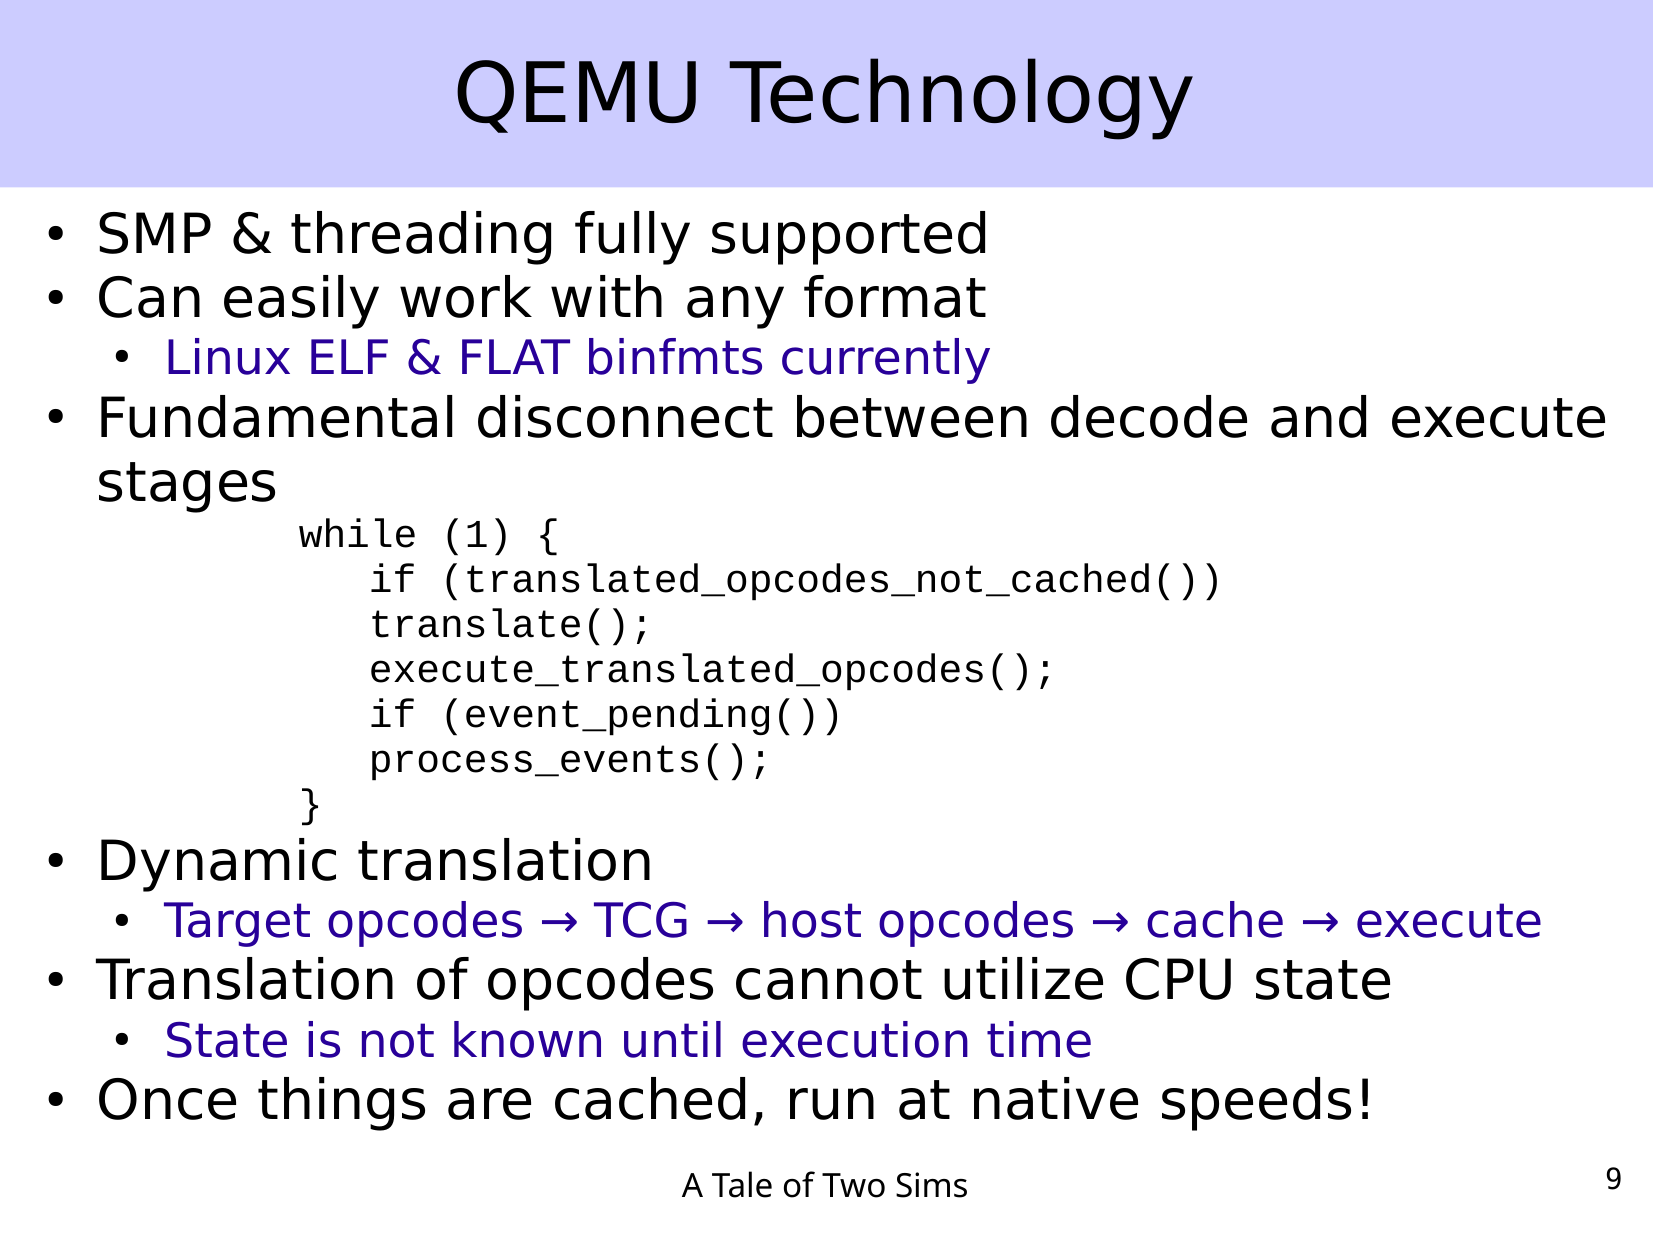

# QEMU Technology
SMP & threading fully supported
Can easily work with any format
Linux ELF & FLAT binfmts currently
Fundamental disconnect between decode and execute stages
while (1) {
	if (translated_opcodes_not_cached())
		translate();
	execute_translated_opcodes();
	if (event_pending())
		process_events();
}
Dynamic translation
Target opcodes → TCG → host opcodes → cache → execute
Translation of opcodes cannot utilize CPU state
State is not known until execution time
Once things are cached, run at native speeds!
9